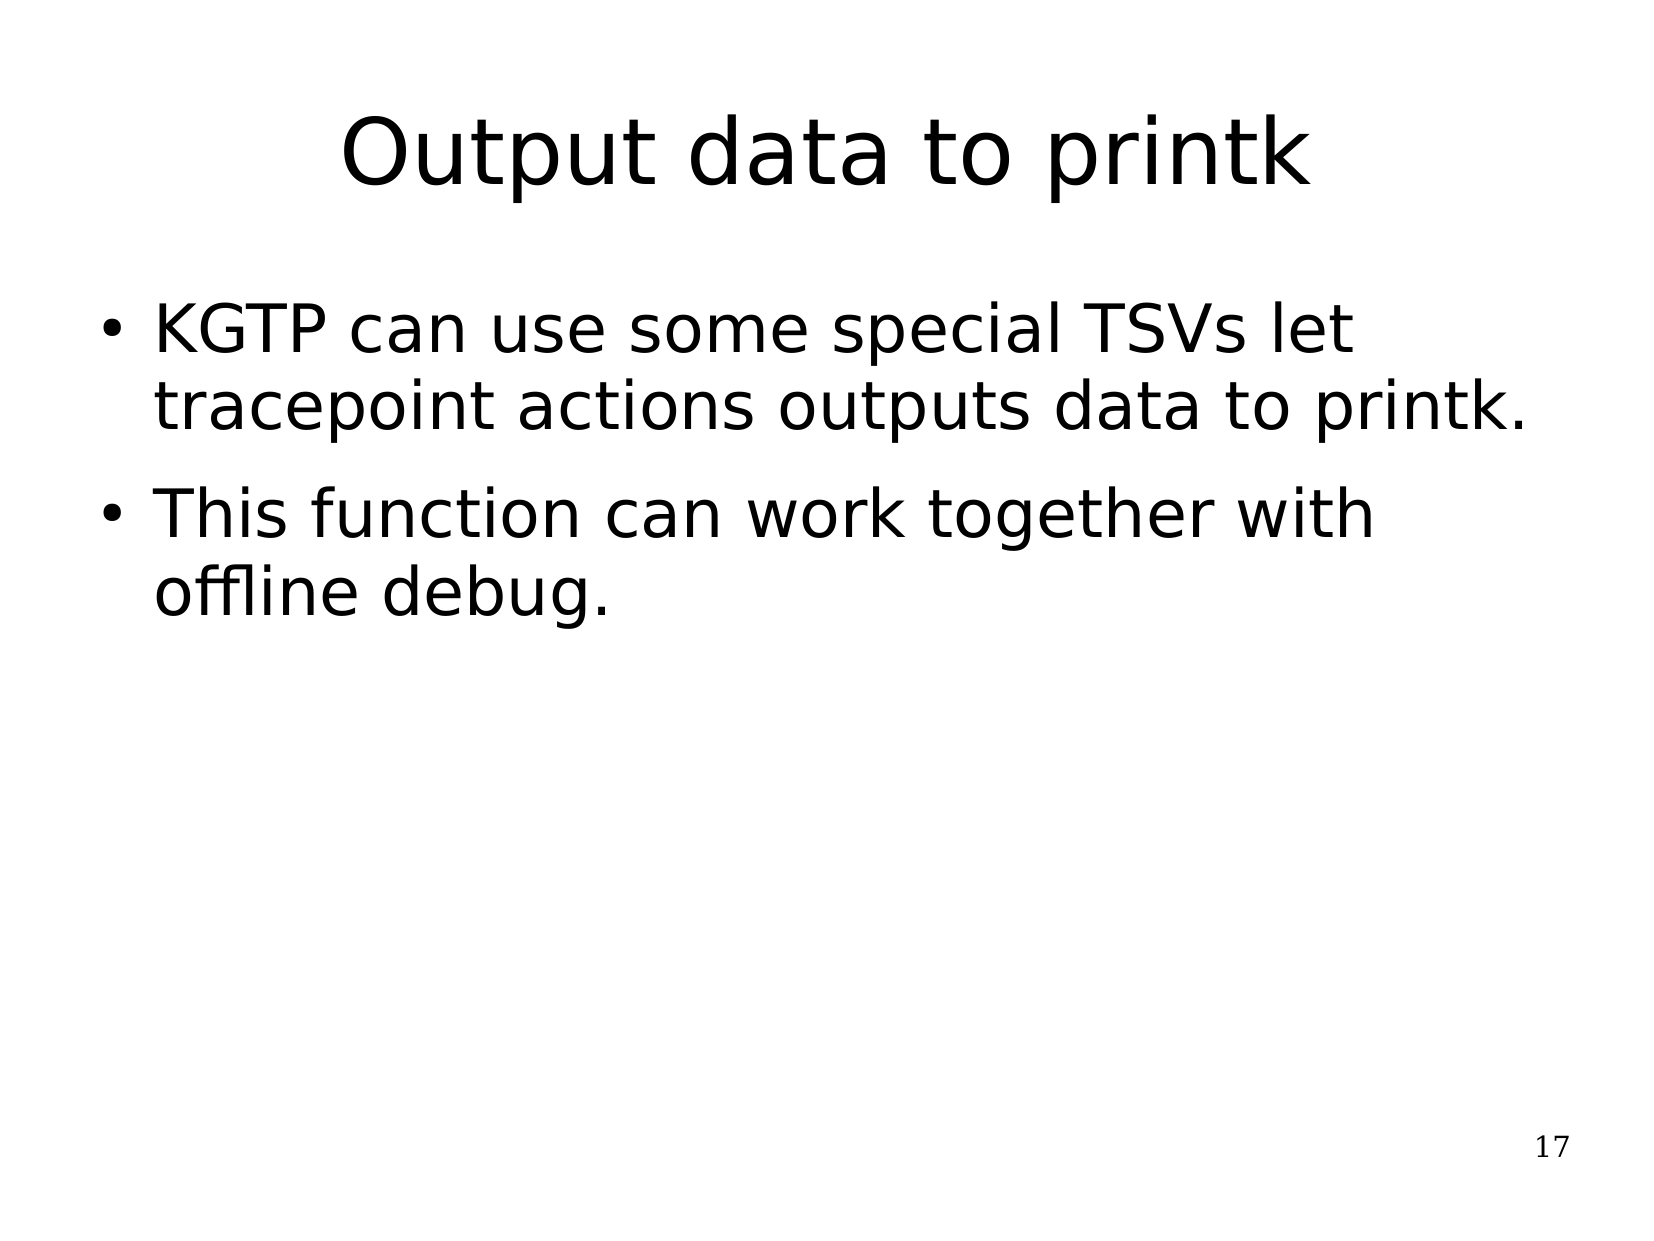

# Output data to printk
KGTP can use some special TSVs let tracepoint actions outputs data to printk.
This function can work together with offline debug.
17